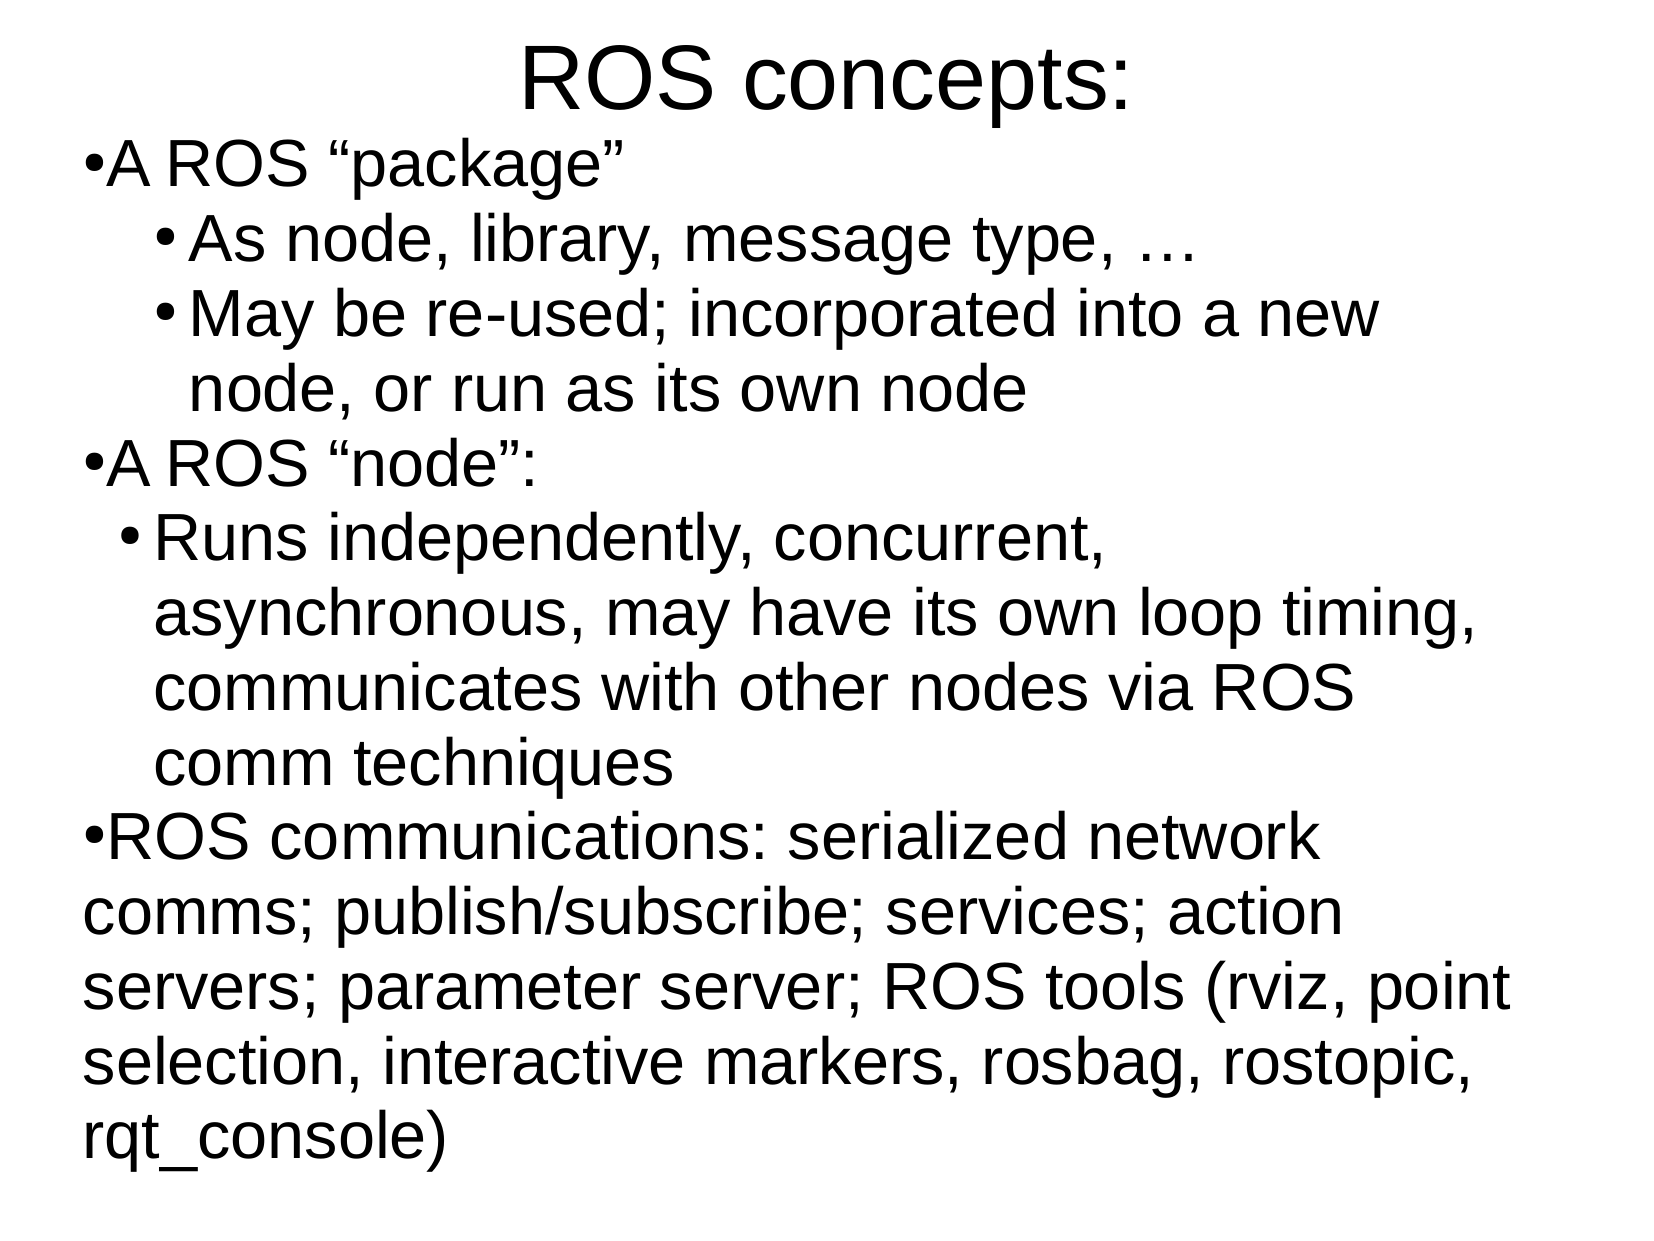

# ROS concepts:
A ROS “package”
As node, library, message type, …
May be re-used; incorporated into a new node, or run as its own node
A ROS “node”:
Runs independently, concurrent, asynchronous, may have its own loop timing, communicates with other nodes via ROS comm techniques
ROS communications: serialized network comms; publish/subscribe; services; action servers; parameter server; ROS tools (rviz, point selection, interactive markers, rosbag, rostopic, rqt_console)